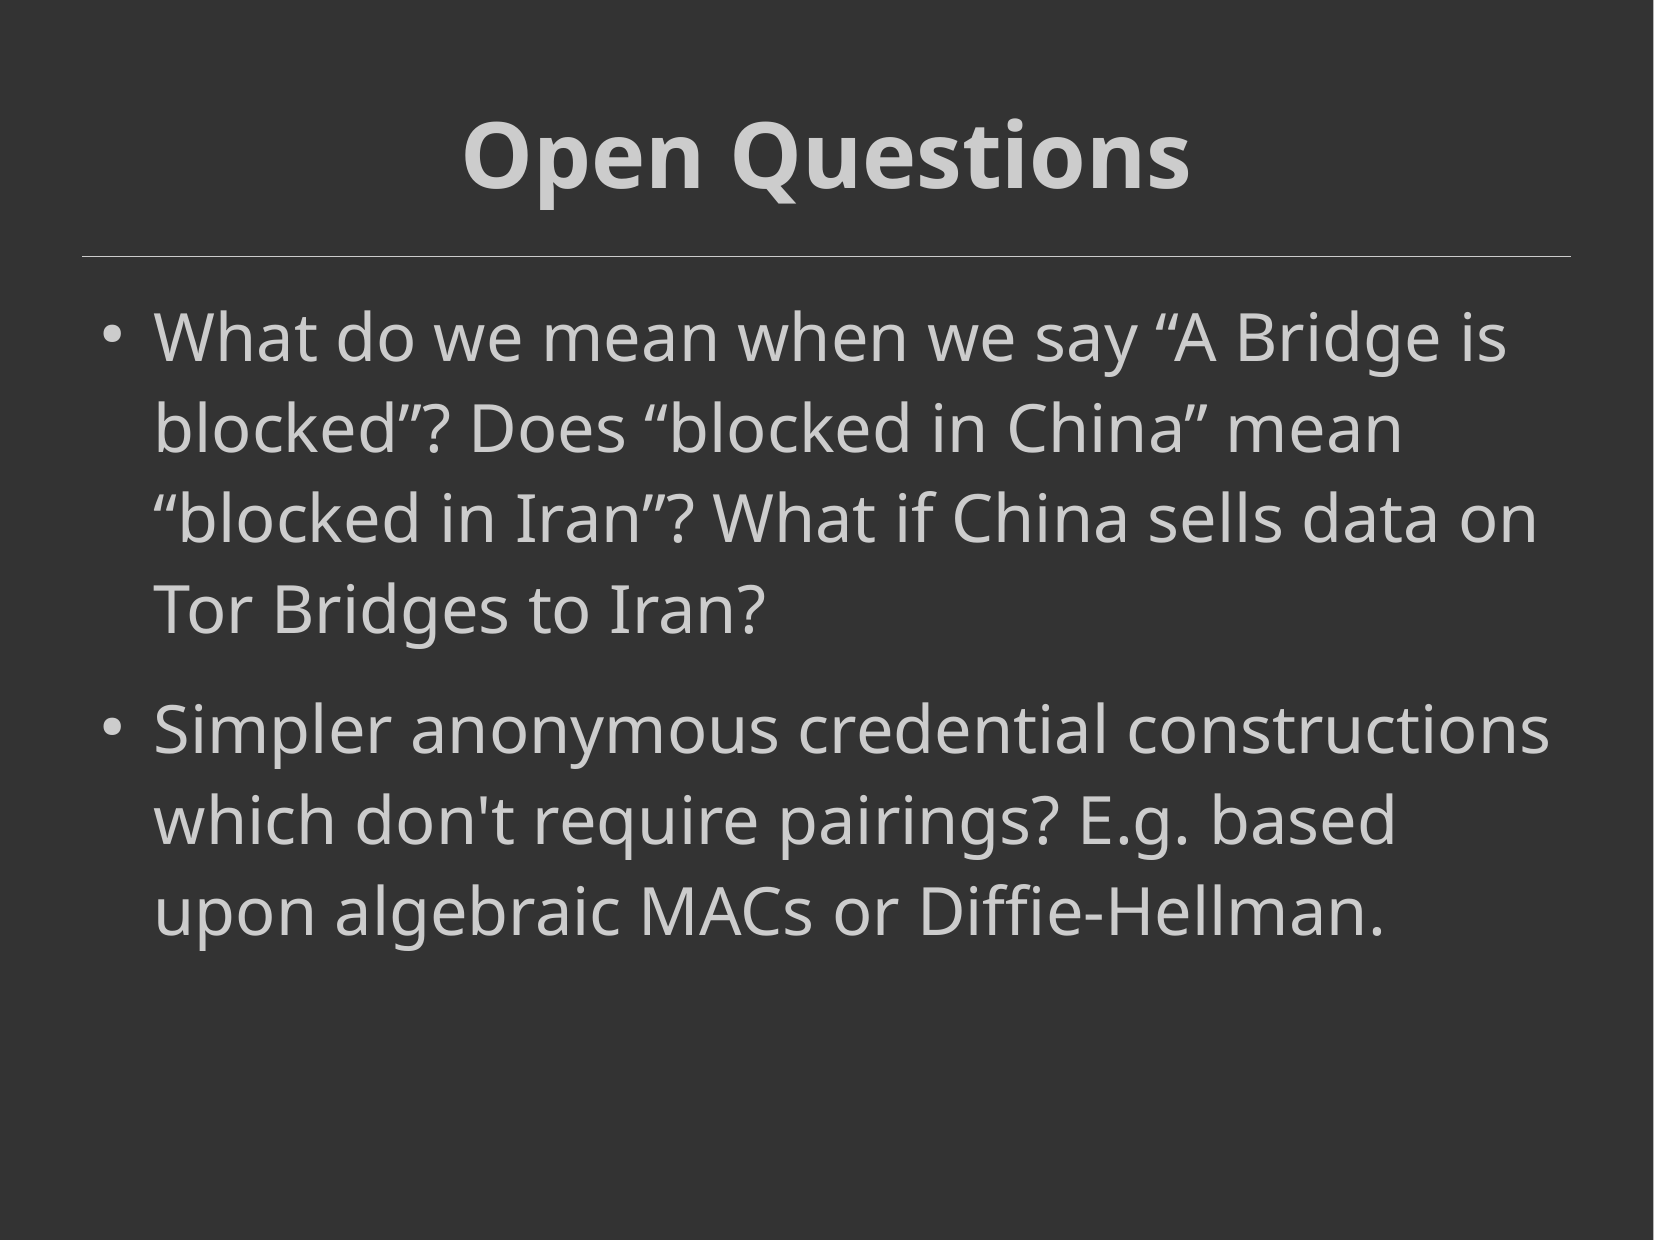

# Open Questions
What do we mean when we say “A Bridge is blocked”? Does “blocked in China” mean “blocked in Iran”? What if China sells data on Tor Bridges to Iran?
Simpler anonymous credential constructions which don't require pairings? E.g. based upon algebraic MACs or Diffie-Hellman.